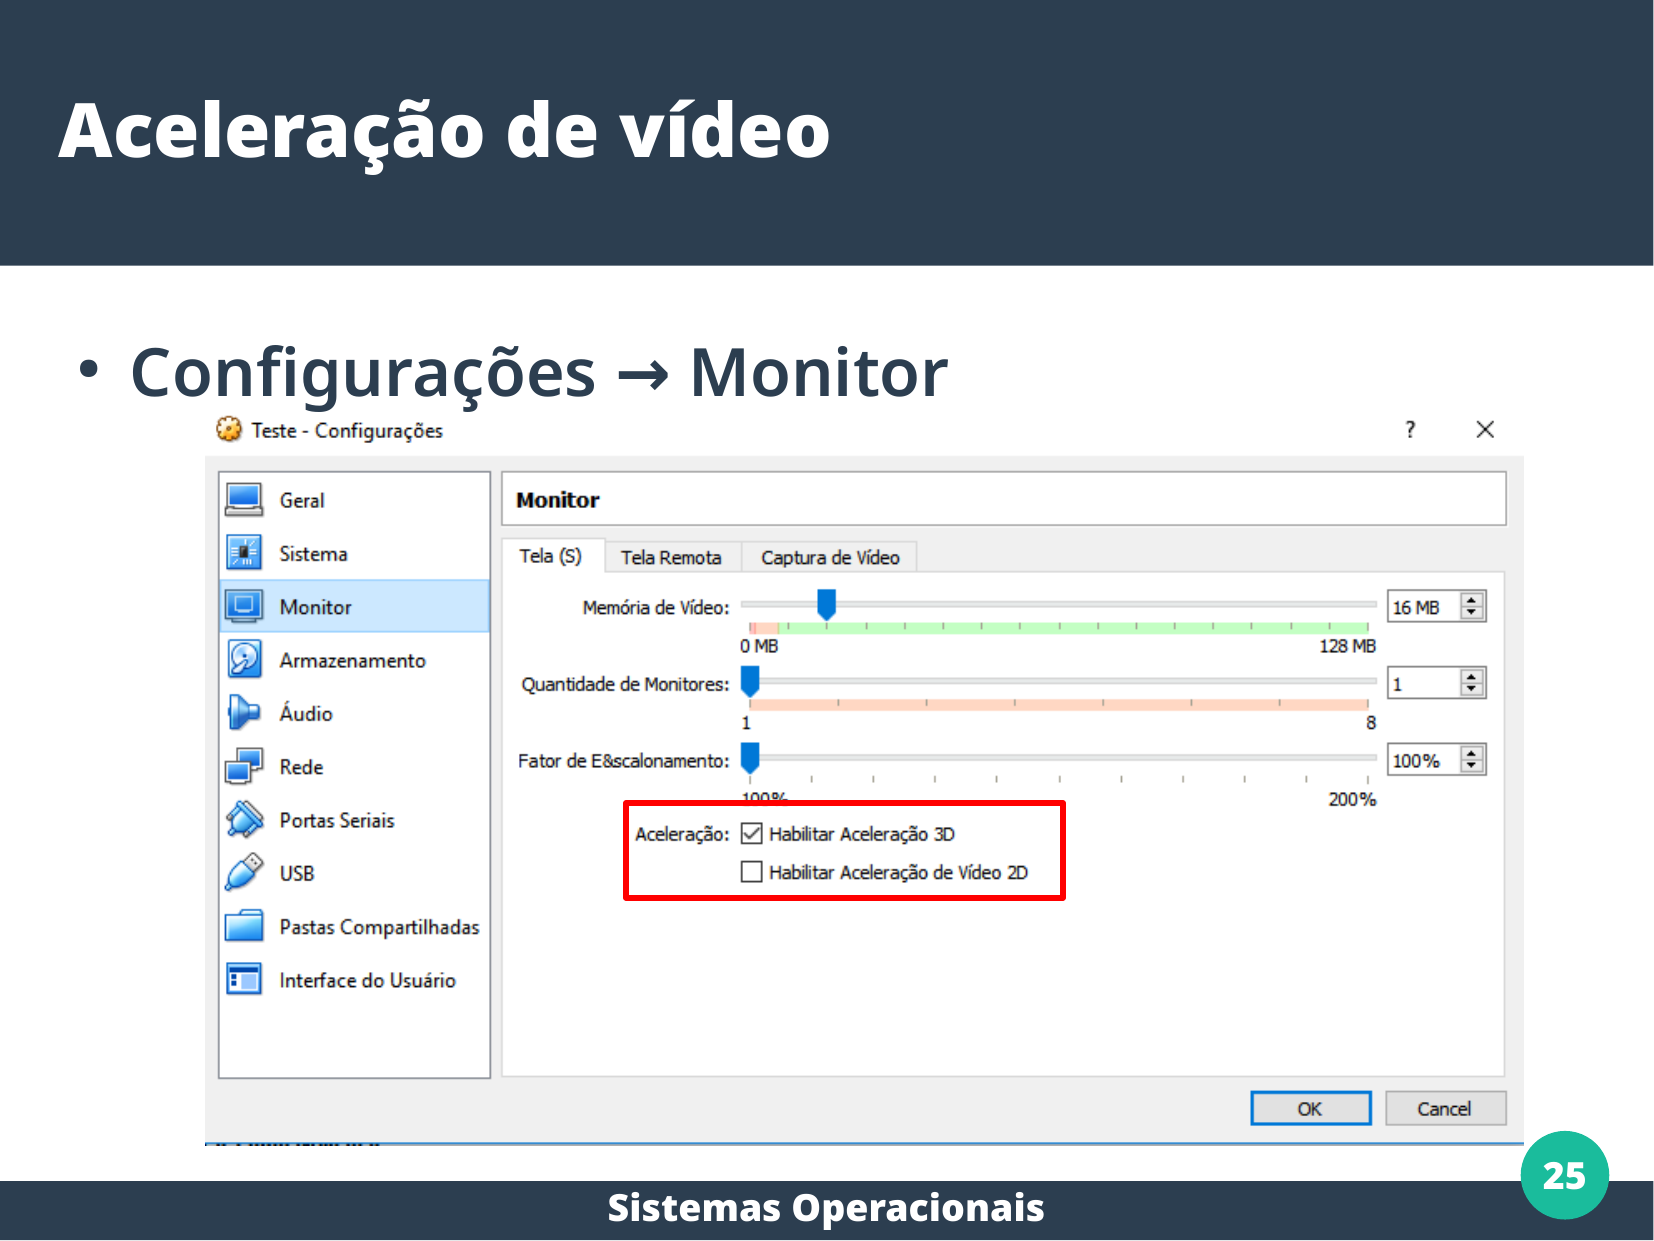

# Aceleração de vídeo
Configurações → Monitor
25
Sistemas Operacionais